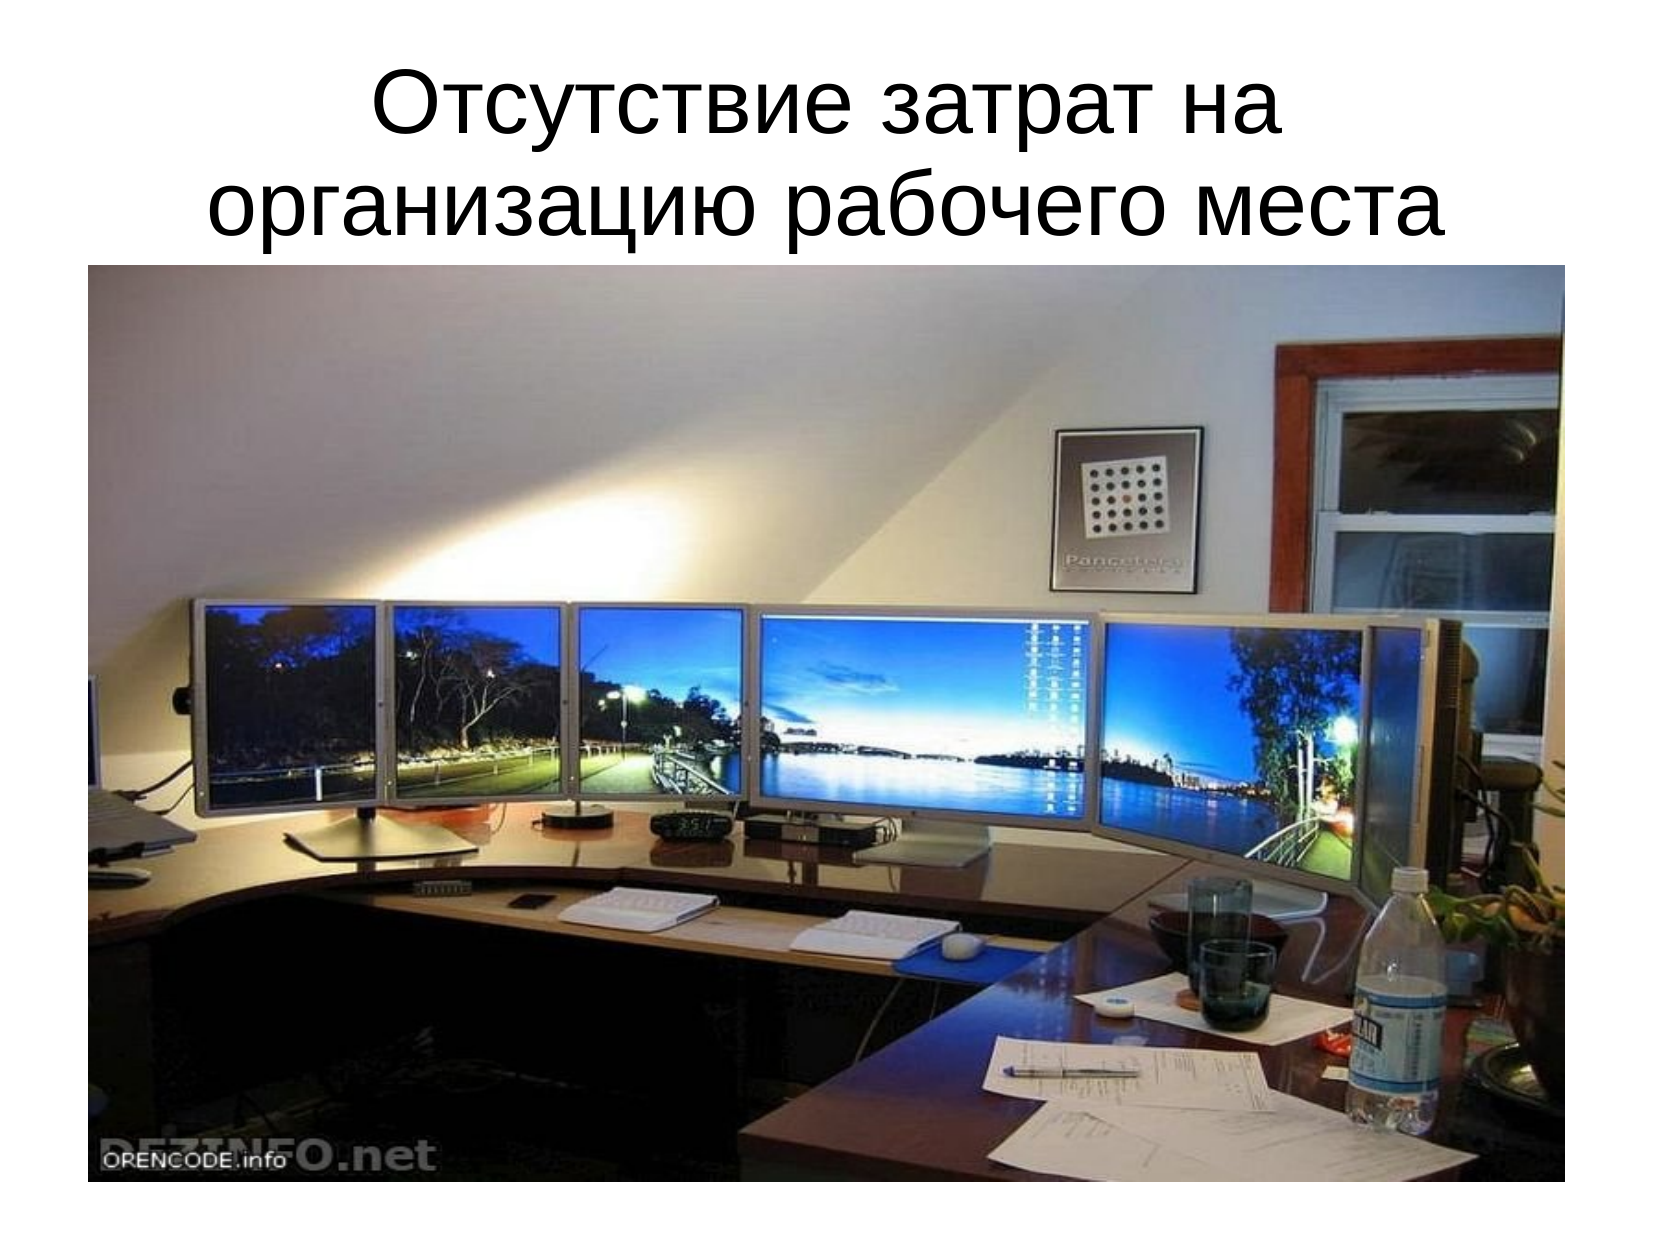

# Отсутствие затрат на организацию рабочего места